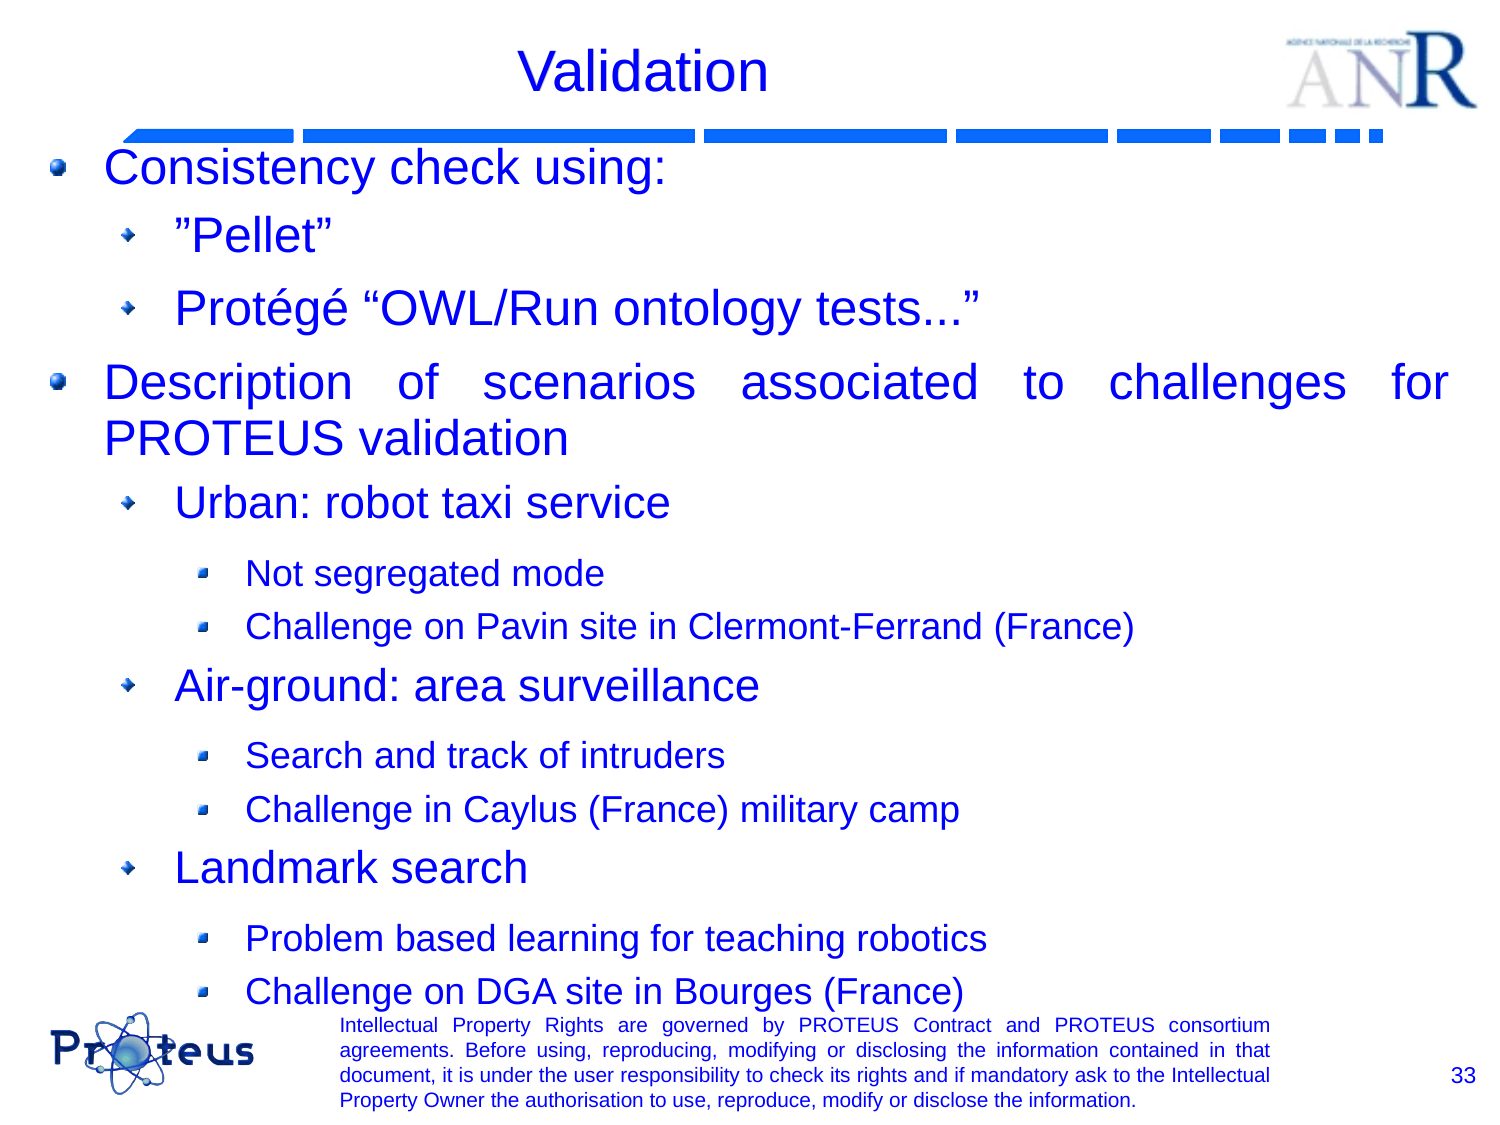

# Validation
Consistency check using:
”Pellet”
Protégé “OWL/Run ontology tests...”
Description of scenarios associated to challenges for PROTEUS validation
Urban: robot taxi service
Not segregated mode
Challenge on Pavin site in Clermont-Ferrand (France)
Air-ground: area surveillance
Search and track of intruders
Challenge in Caylus (France) military camp
Landmark search
Problem based learning for teaching robotics
Challenge on DGA site in Bourges (France)
33